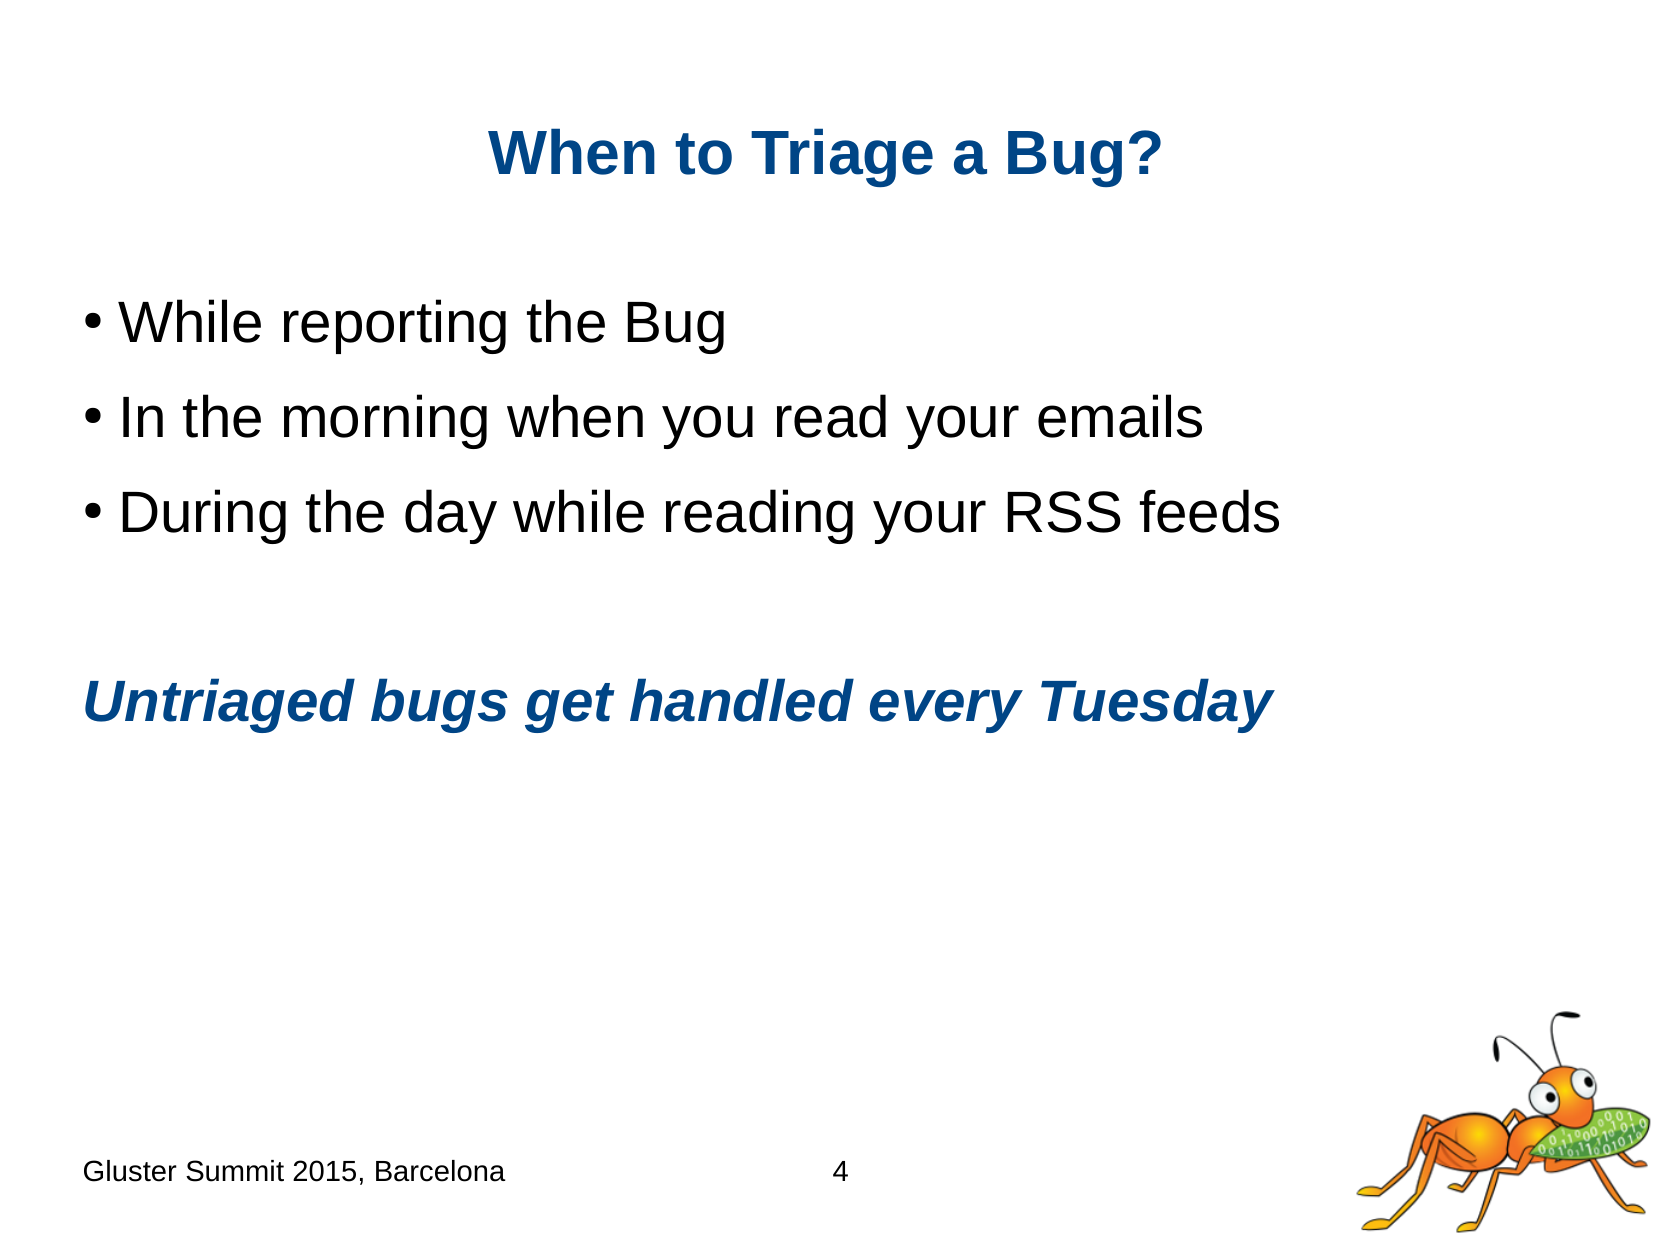

# When to Triage a Bug?
While reporting the Bug
In the morning when you read your emails
During the day while reading your RSS feeds
Untriaged bugs get handled every Tuesday
Gluster Summit 2015, Barcelona
4